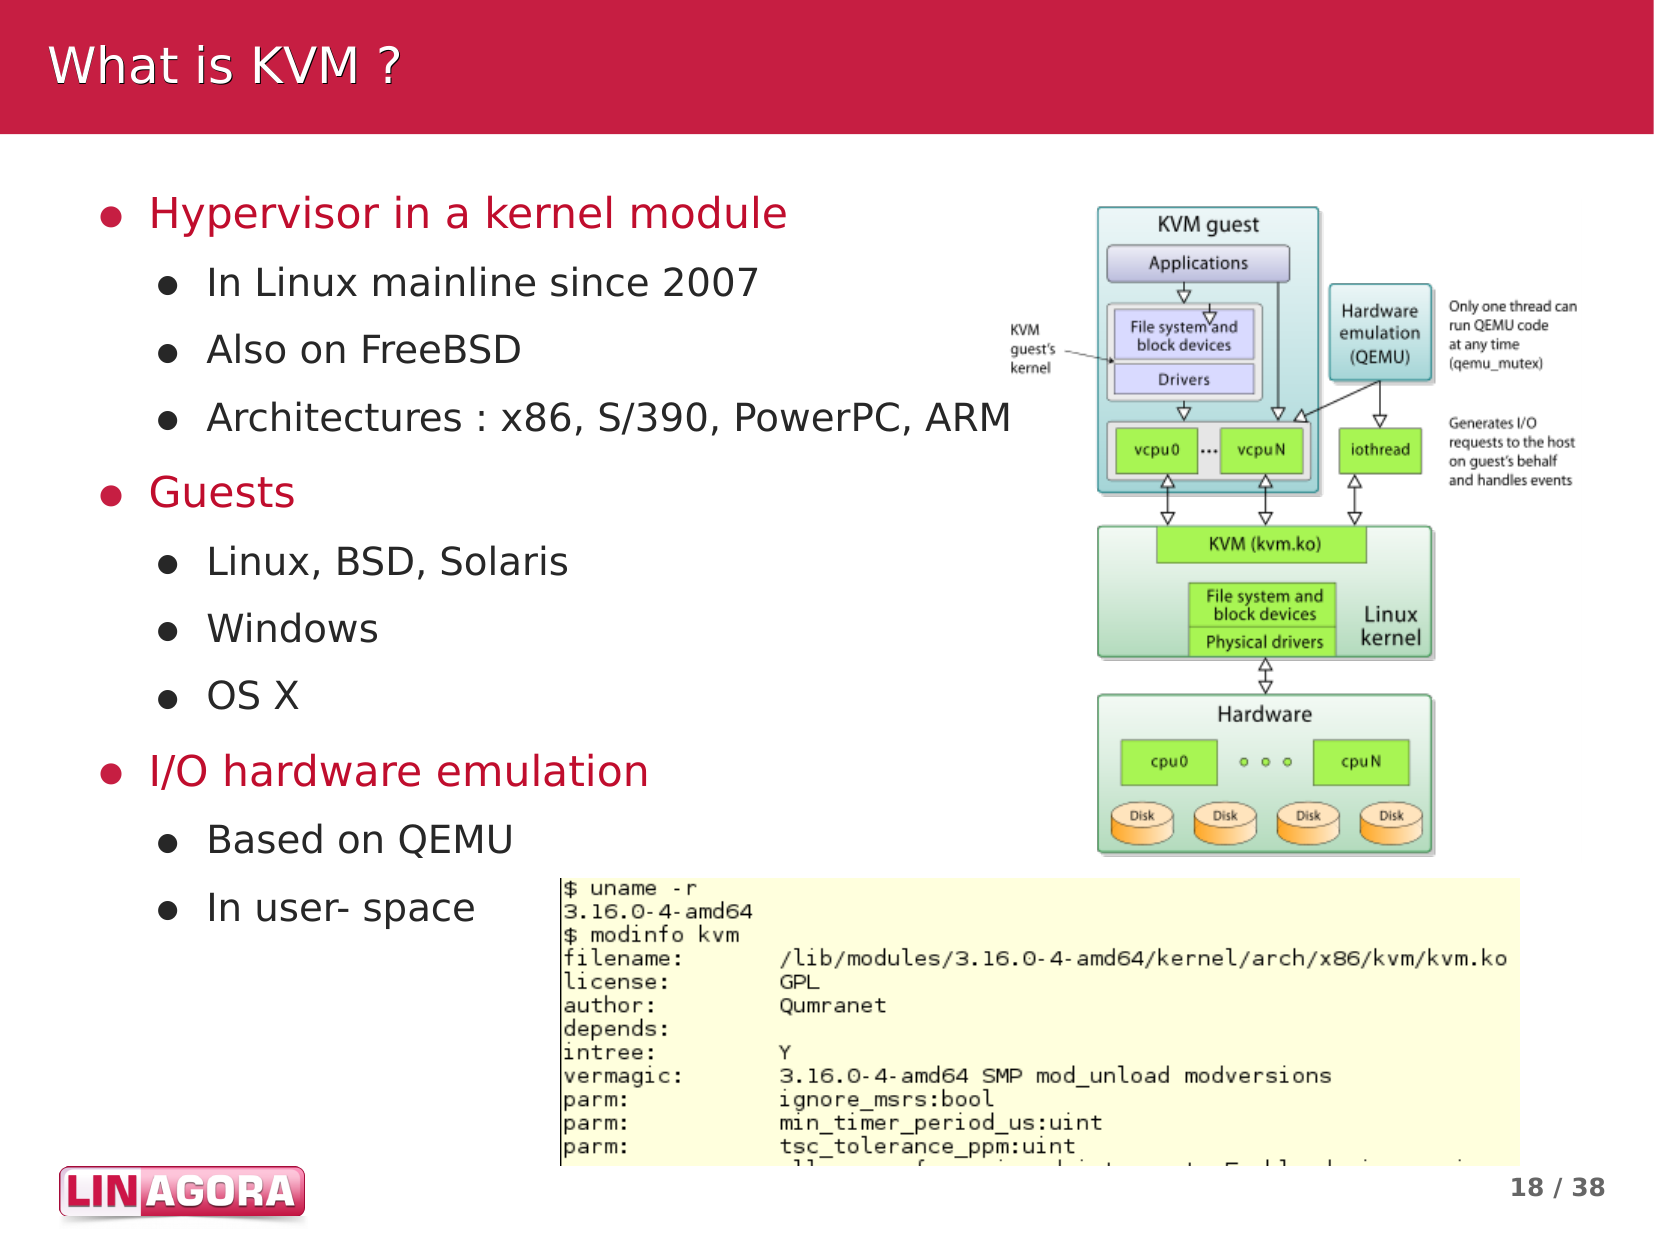

# What is KVM ?
Hypervisor in a kernel module
In Linux mainline since 2007
Also on FreeBSD
Architectures : x86, S/390, PowerPC, ARM
Guests
Linux, BSD, Solaris
Windows
OS X
I/O hardware emulation
Based on QEMU
In user- space